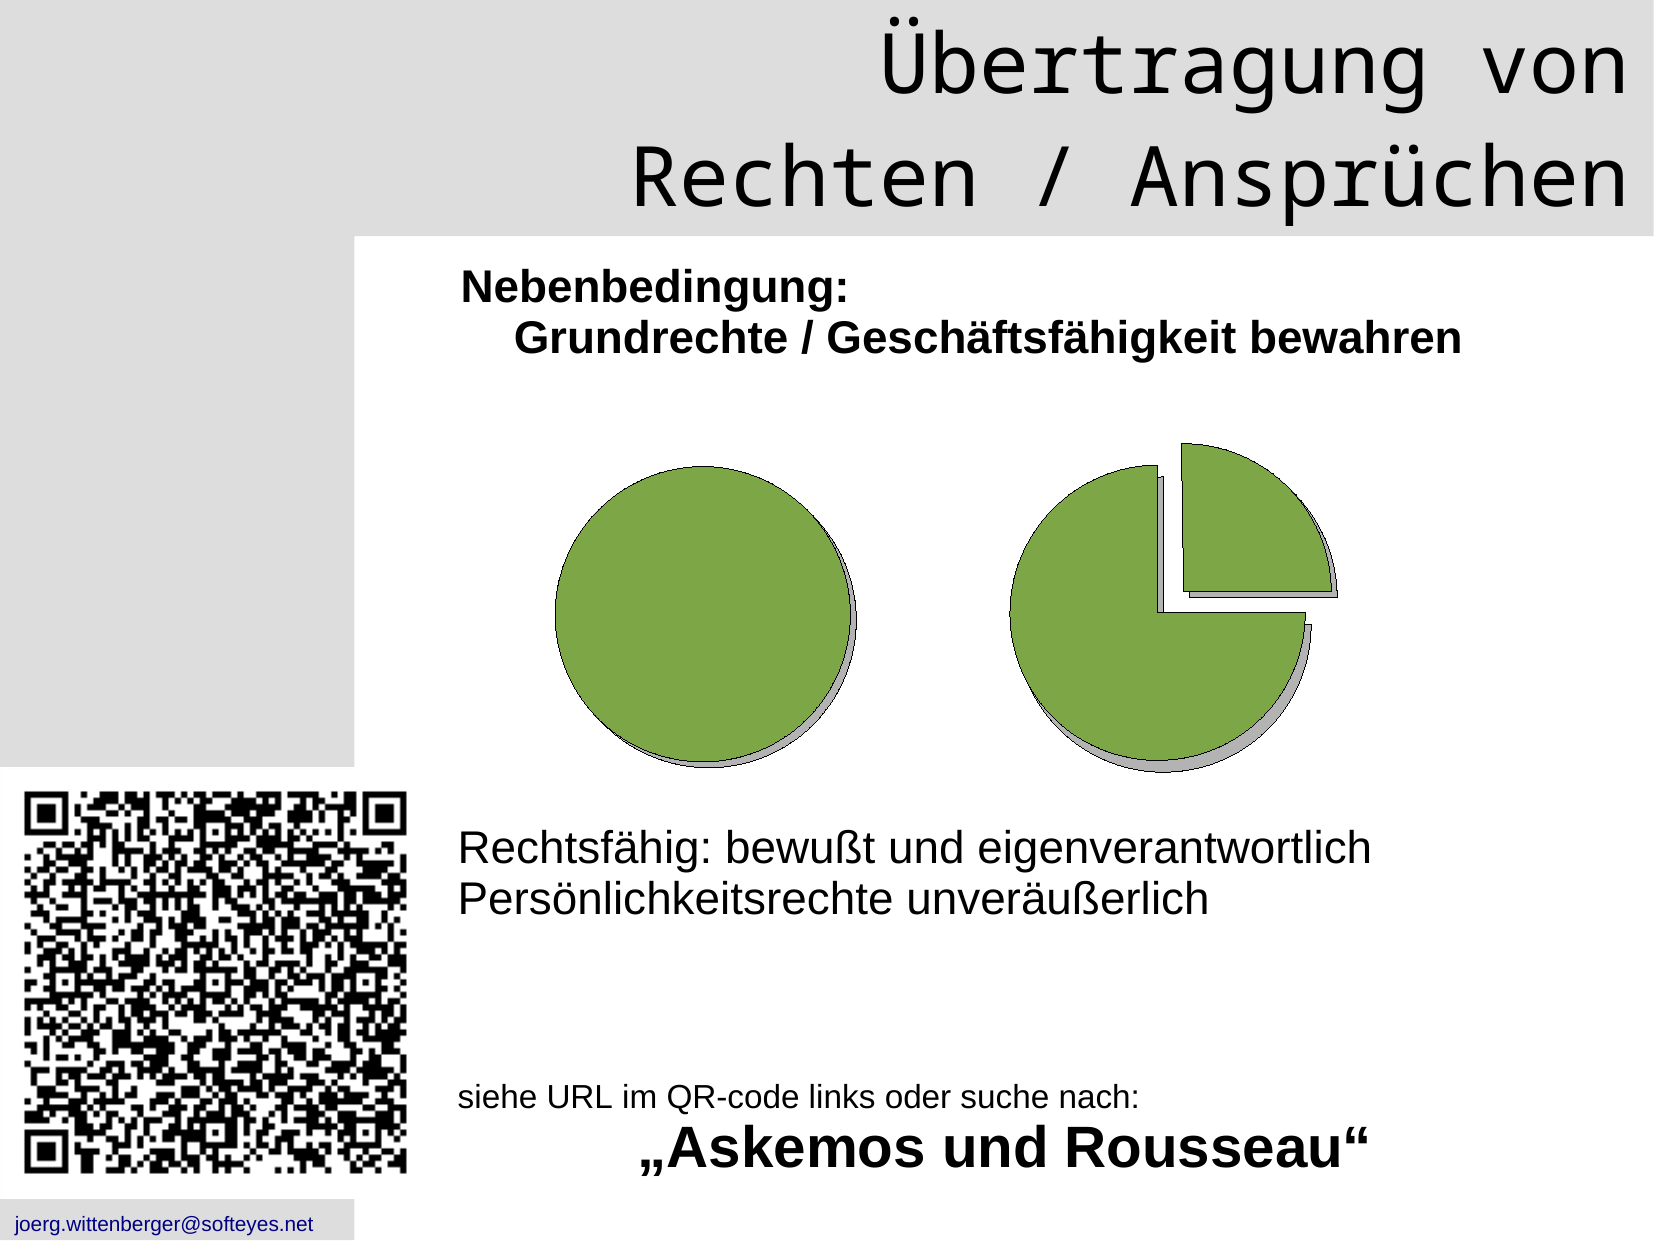

# Übertragung von Rechten / Ansprüchen
Nebenbedingung:
Grundrechte / Geschäftsfähigkeit bewahren
Rechtsfähig: bewußt und eigenverantwortlich
Persönlichkeitsrechte unveräußerlich
siehe URL im QR-code links oder suche nach:
„Askemos und Rousseau“